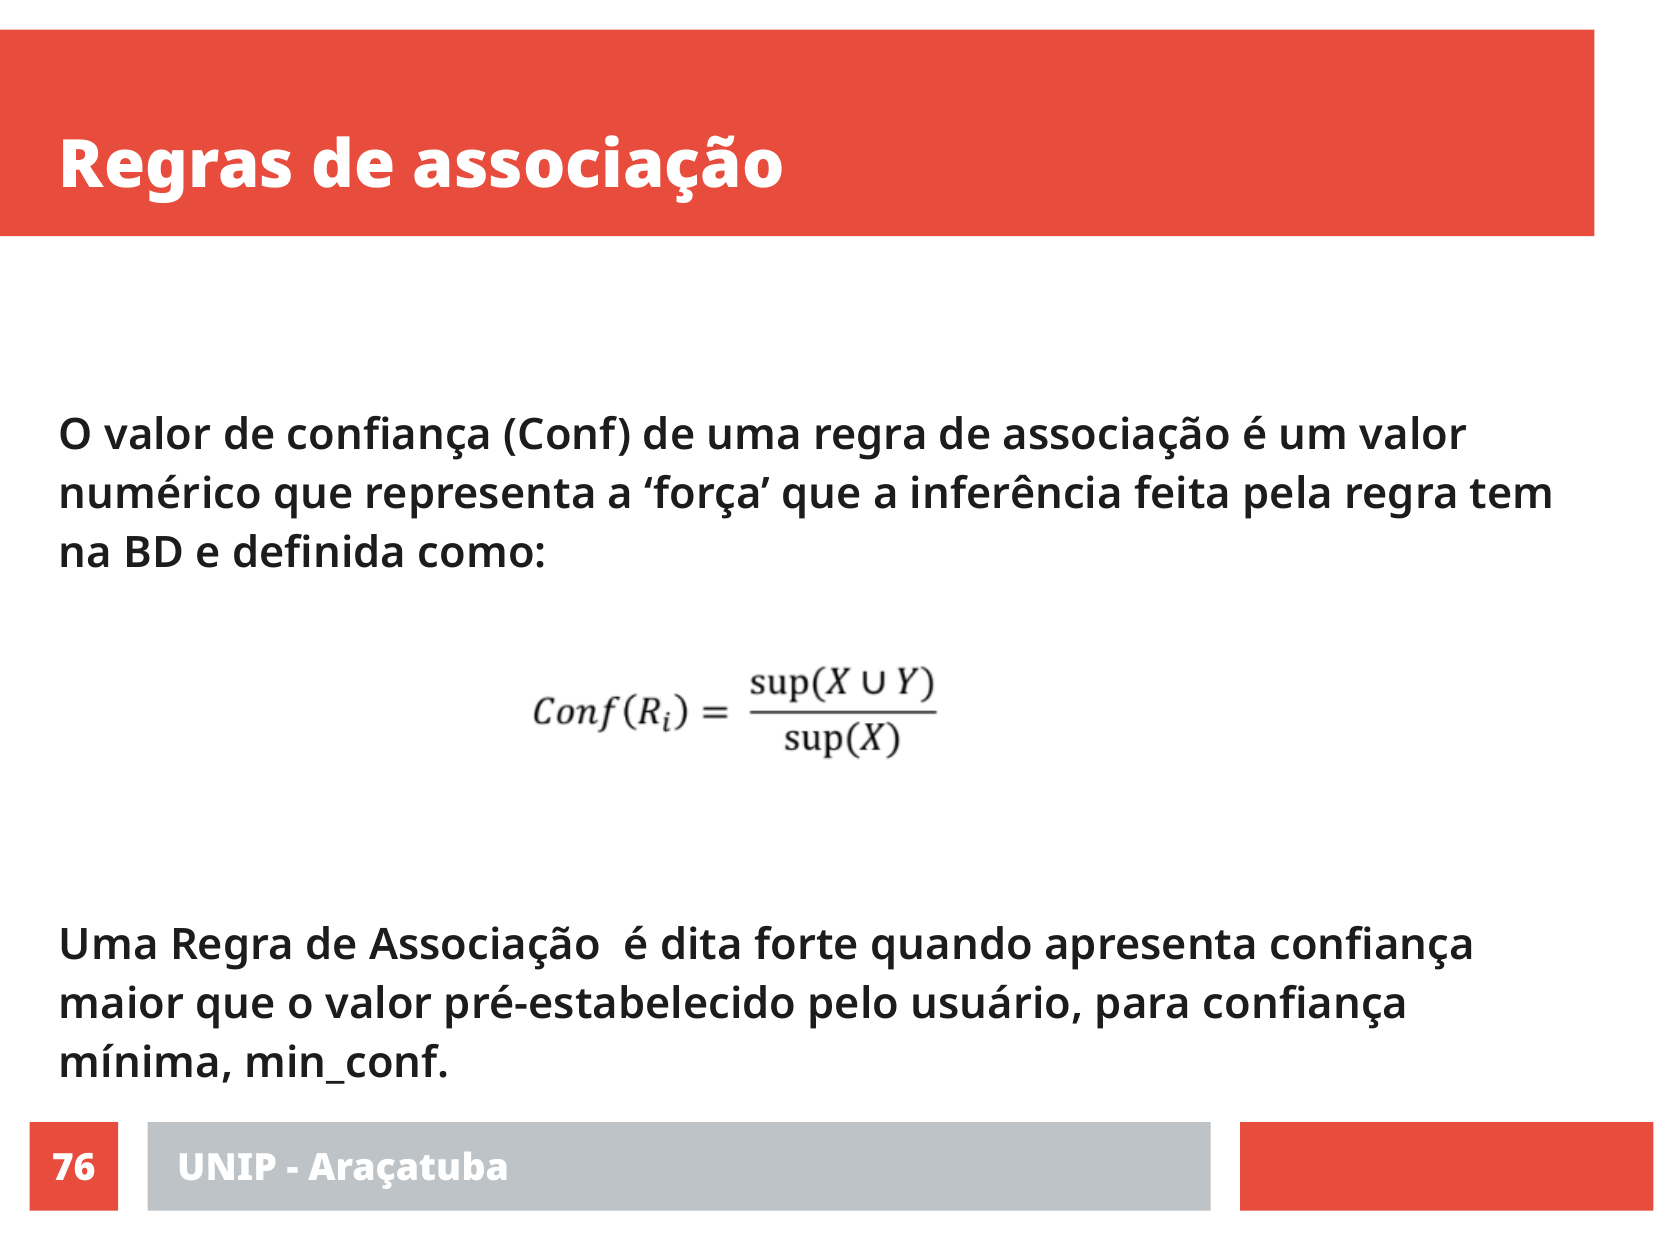

# Regras de associação
O valor de confiança (Conf) de uma regra de associação é um valor numérico que representa a ‘força’ que a inferência feita pela regra tem na BD e definida como:
Uma Regra de Associação é dita forte quando apresenta confiança maior que o valor pré-estabelecido pelo usuário, para confiança mínima, min_conf.
76
UNIP - Araçatuba